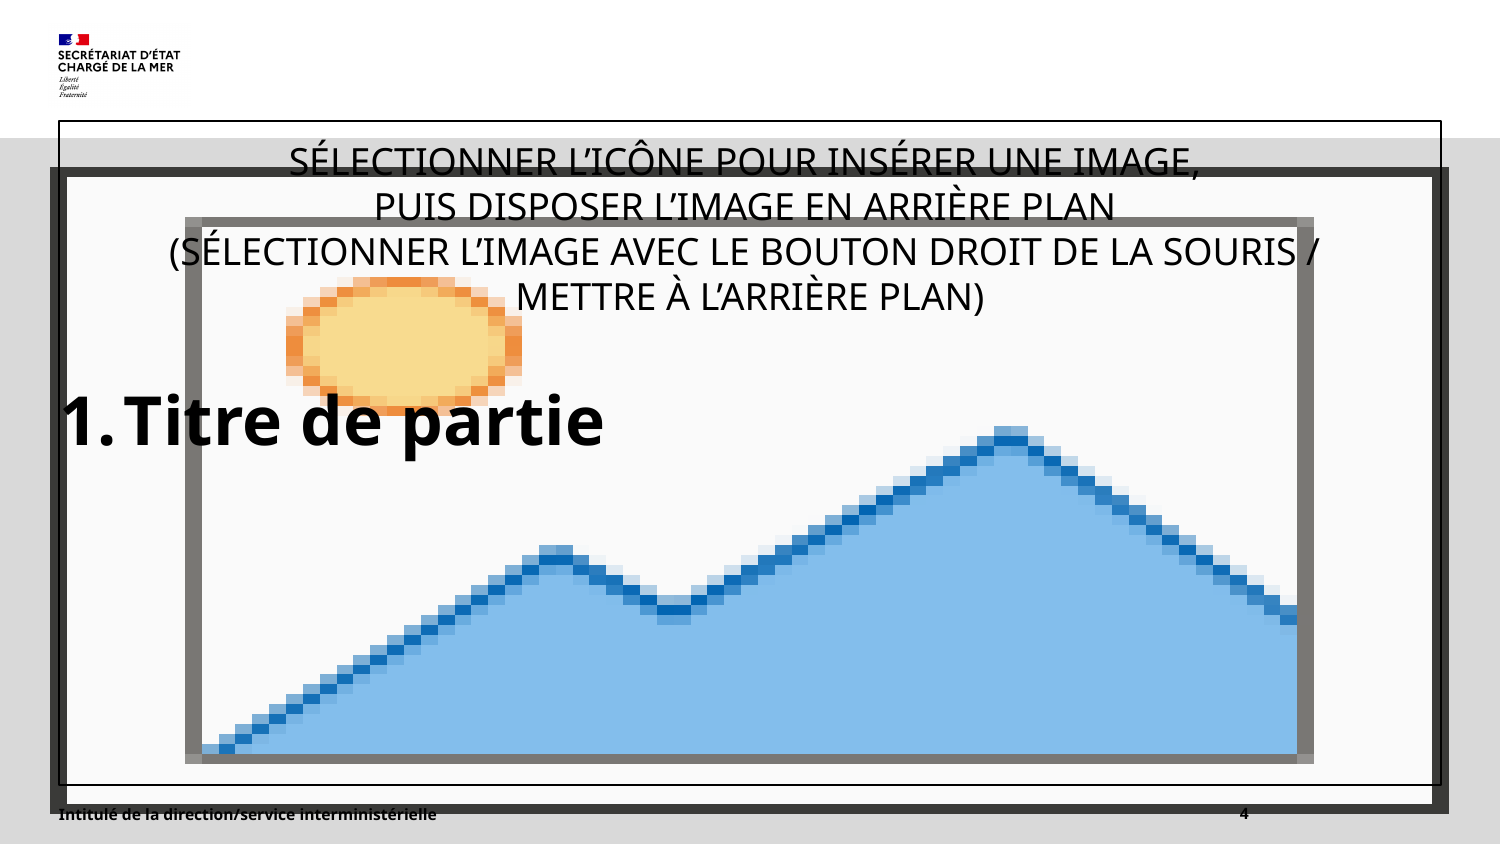

# Titre de partie
Intitulé de la direction/service interministérielle
4